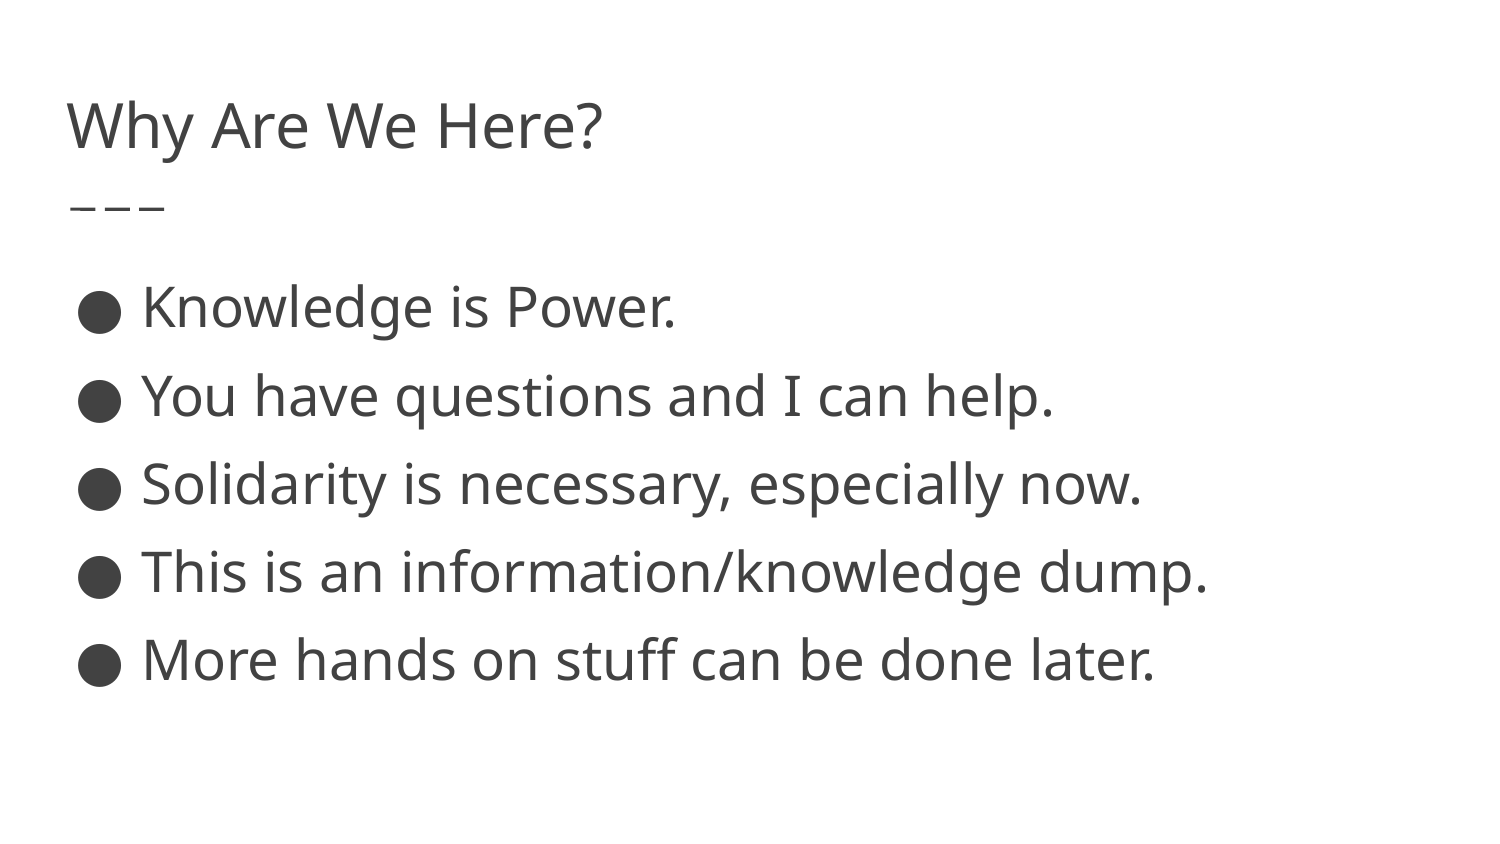

# Why Are We Here?
Knowledge is Power.
You have questions and I can help.
Solidarity is necessary, especially now.
This is an information/knowledge dump.
More hands on stuff can be done later.